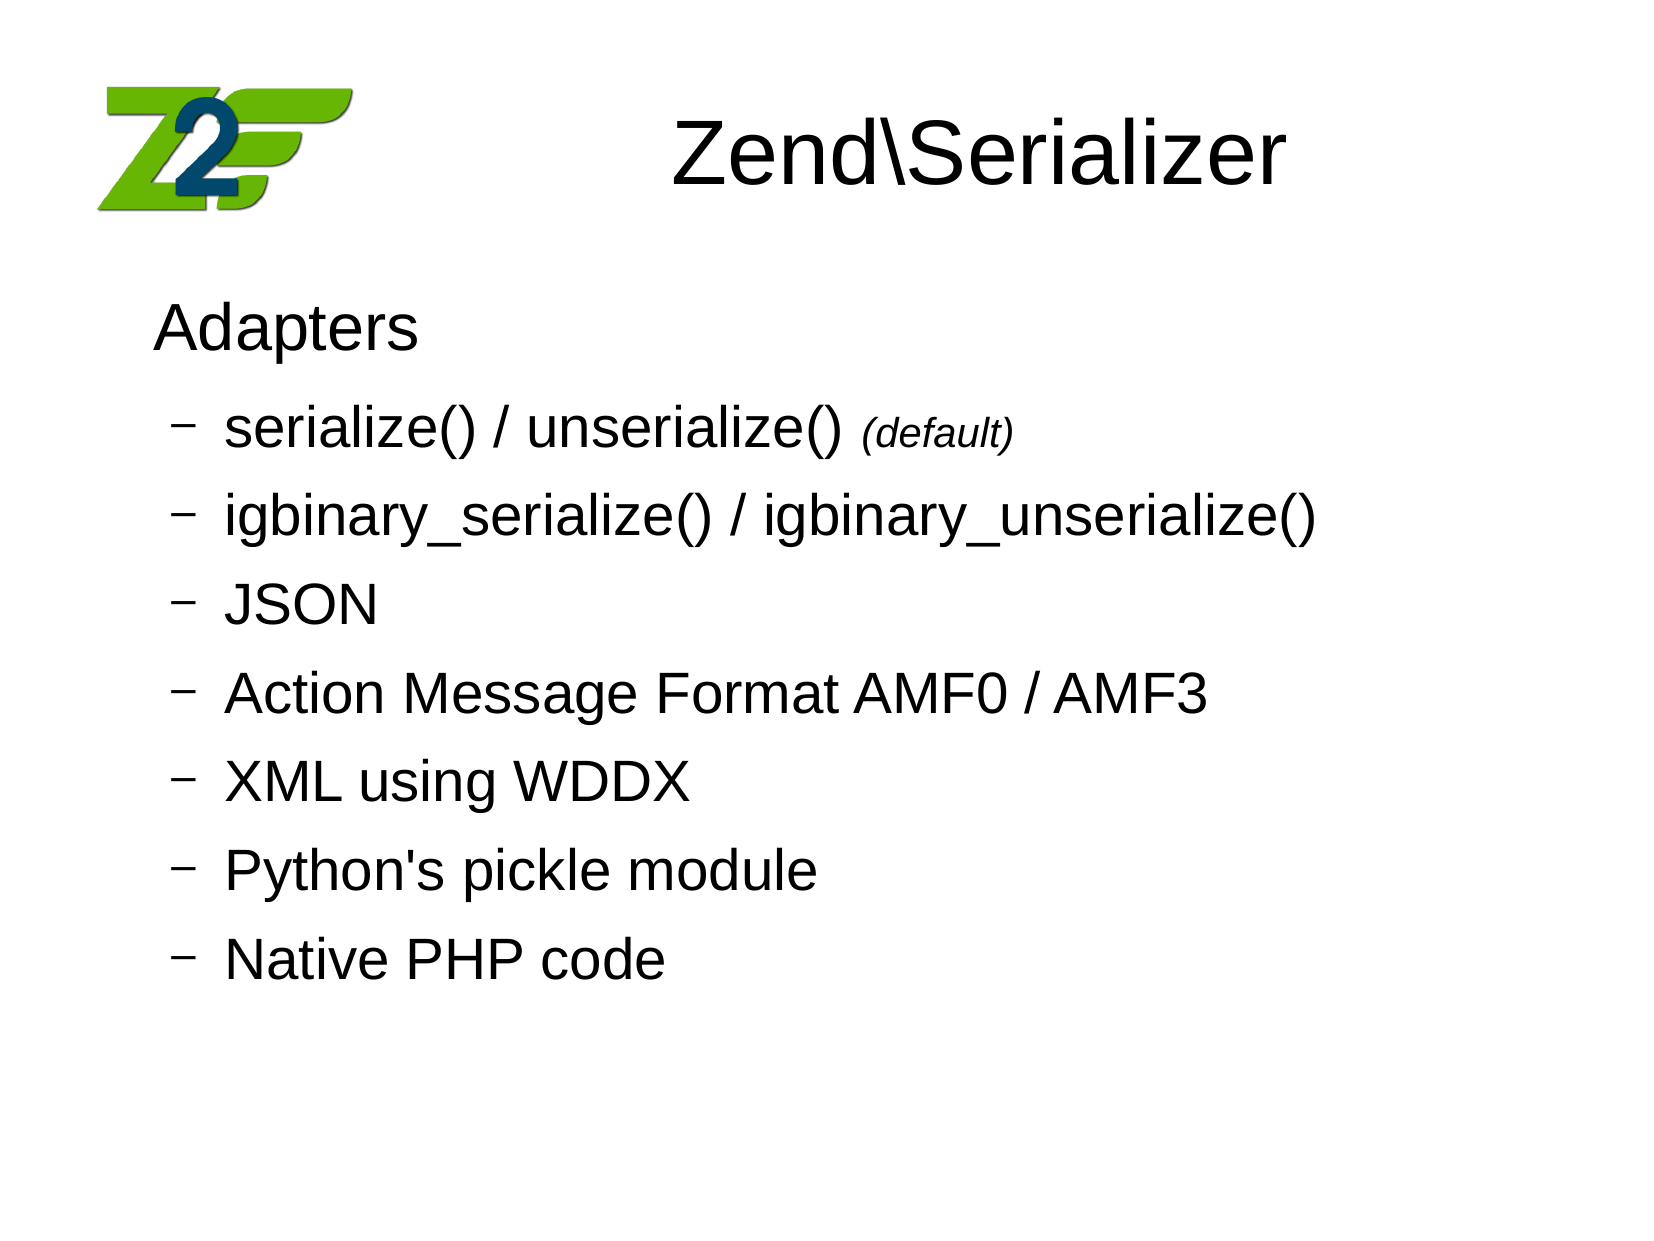

Zend\Serializer
# Adapters
serialize() / unserialize() (default)
igbinary_serialize() / igbinary_unserialize()
JSON
Action Message Format AMF0 / AMF3
XML using WDDX
Python's pickle module
Native PHP code